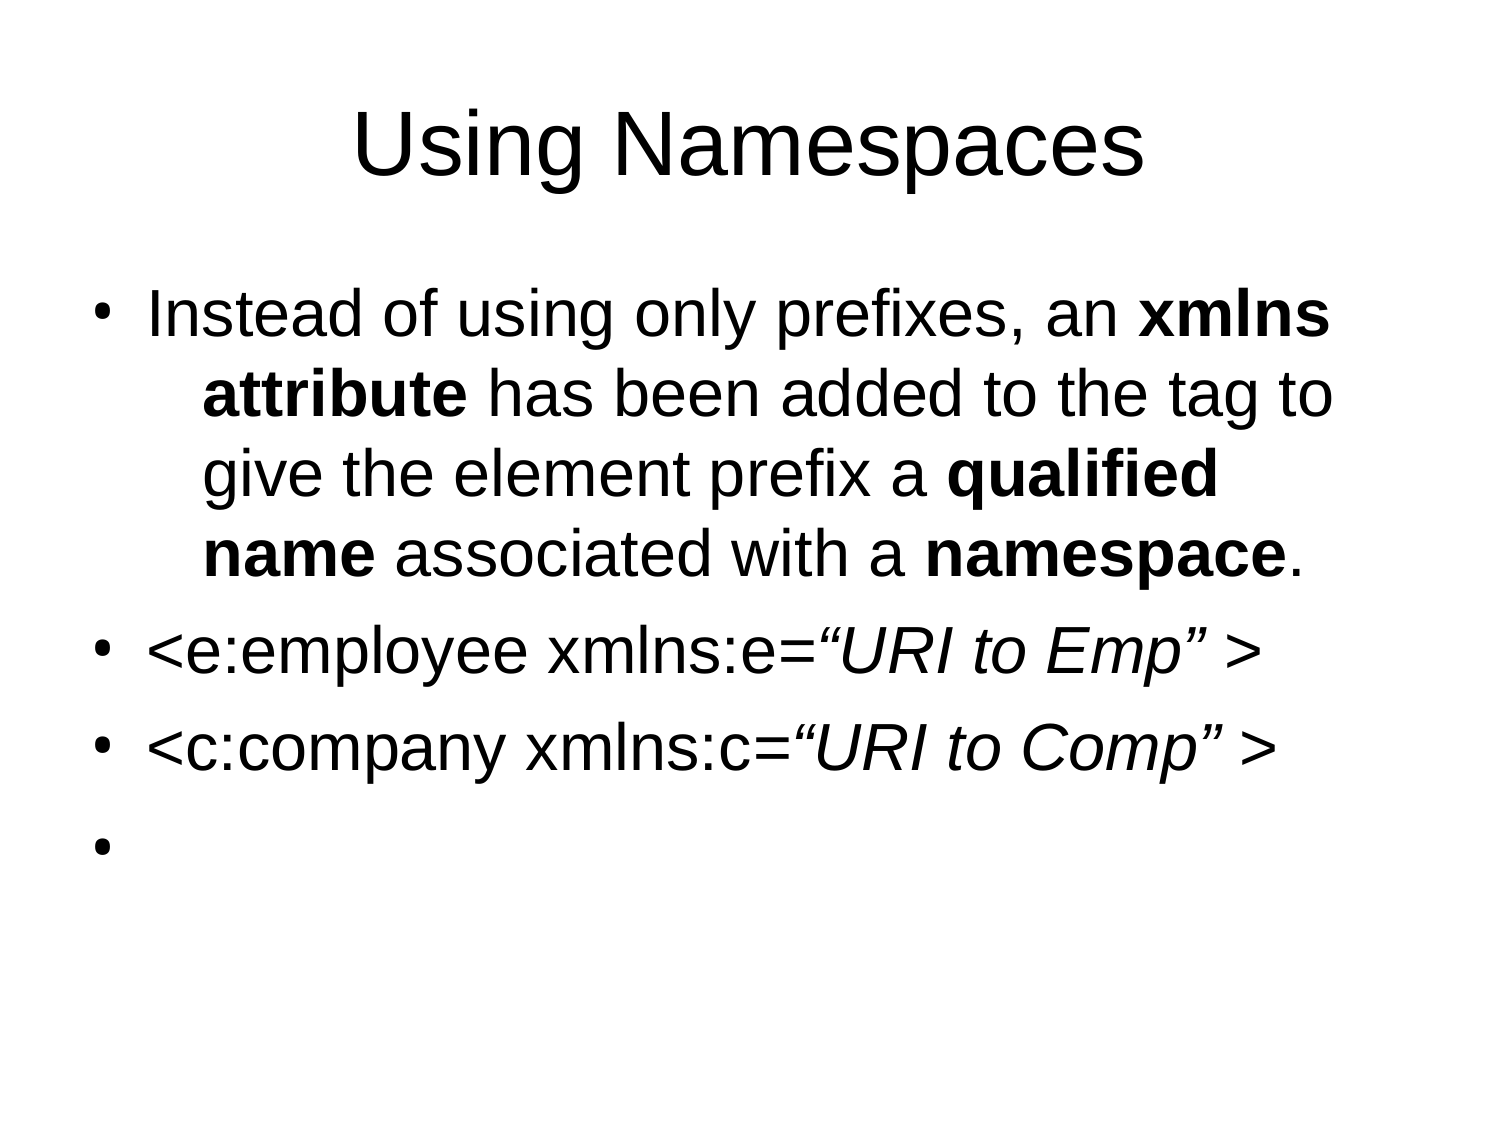

# Using Namespaces
Instead of using only prefixes, an xmlns attribute has been added to the tag to give the element prefix a qualified name associated with a namespace.
<e:employee xmlns:e=“URI to Emp” >
<c:company xmlns:c=“URI to Comp” >